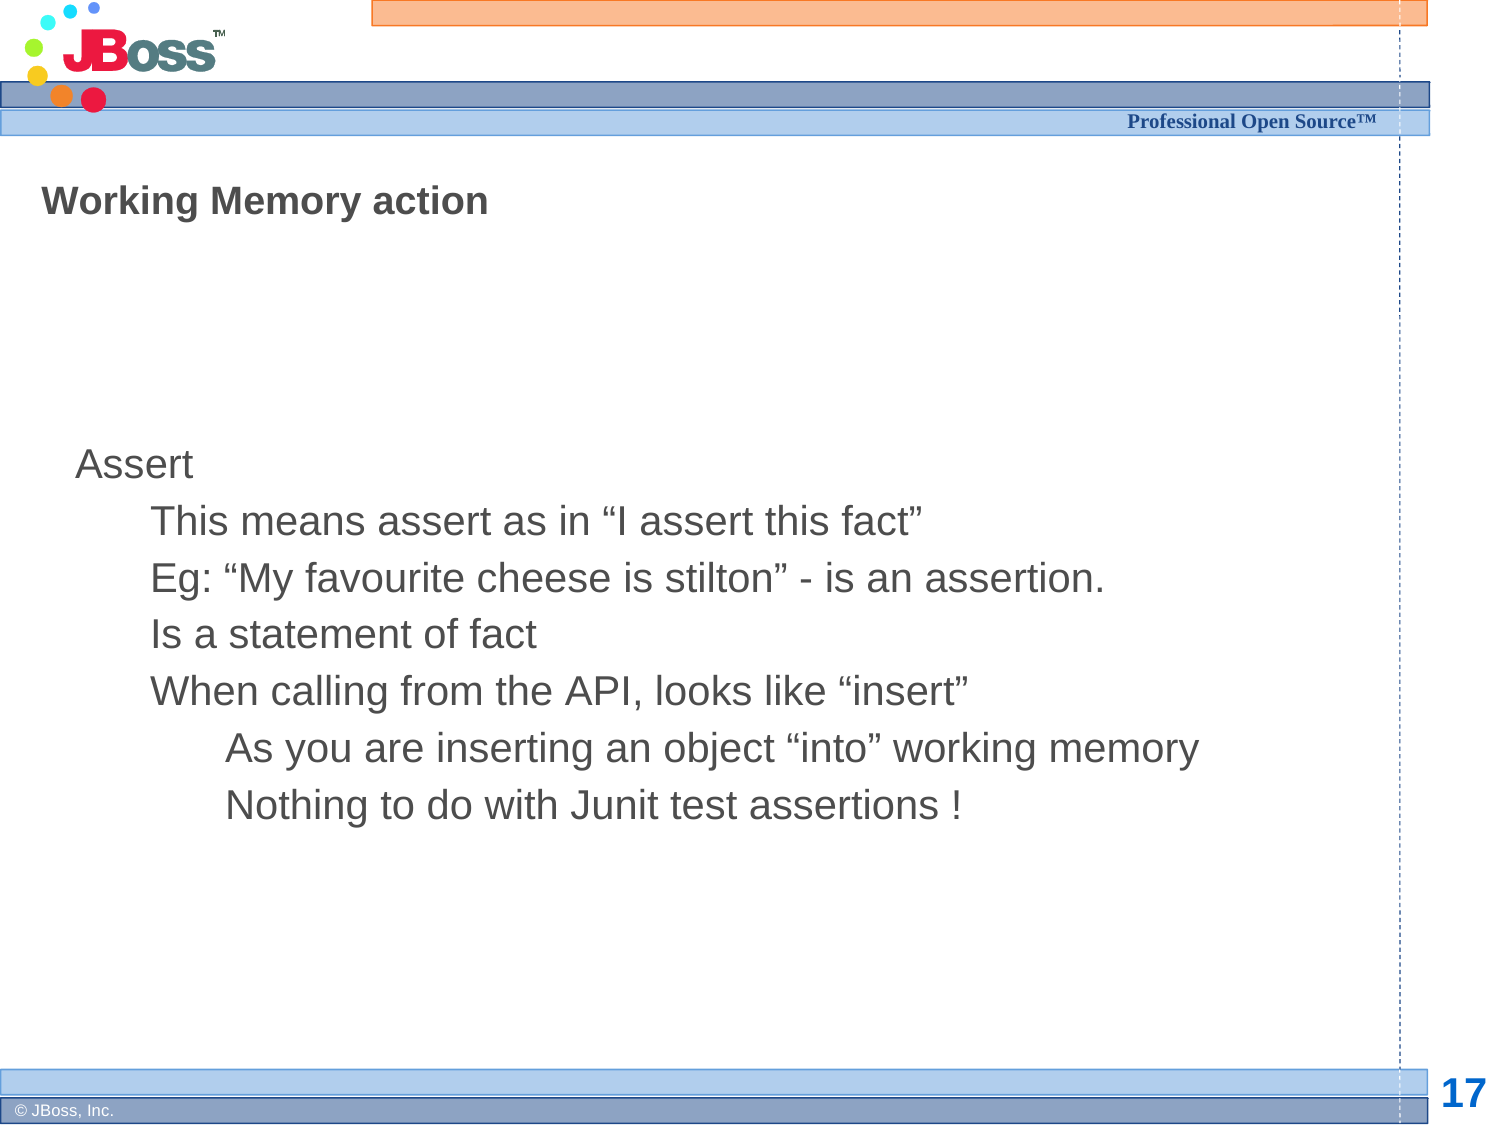

# Working Memory action
Assert
This means assert as in “I assert this fact”
Eg: “My favourite cheese is stilton” - is an assertion.
Is a statement of fact
When calling from the API, looks like “insert”
As you are inserting an object “into” working memory
Nothing to do with Junit test assertions !